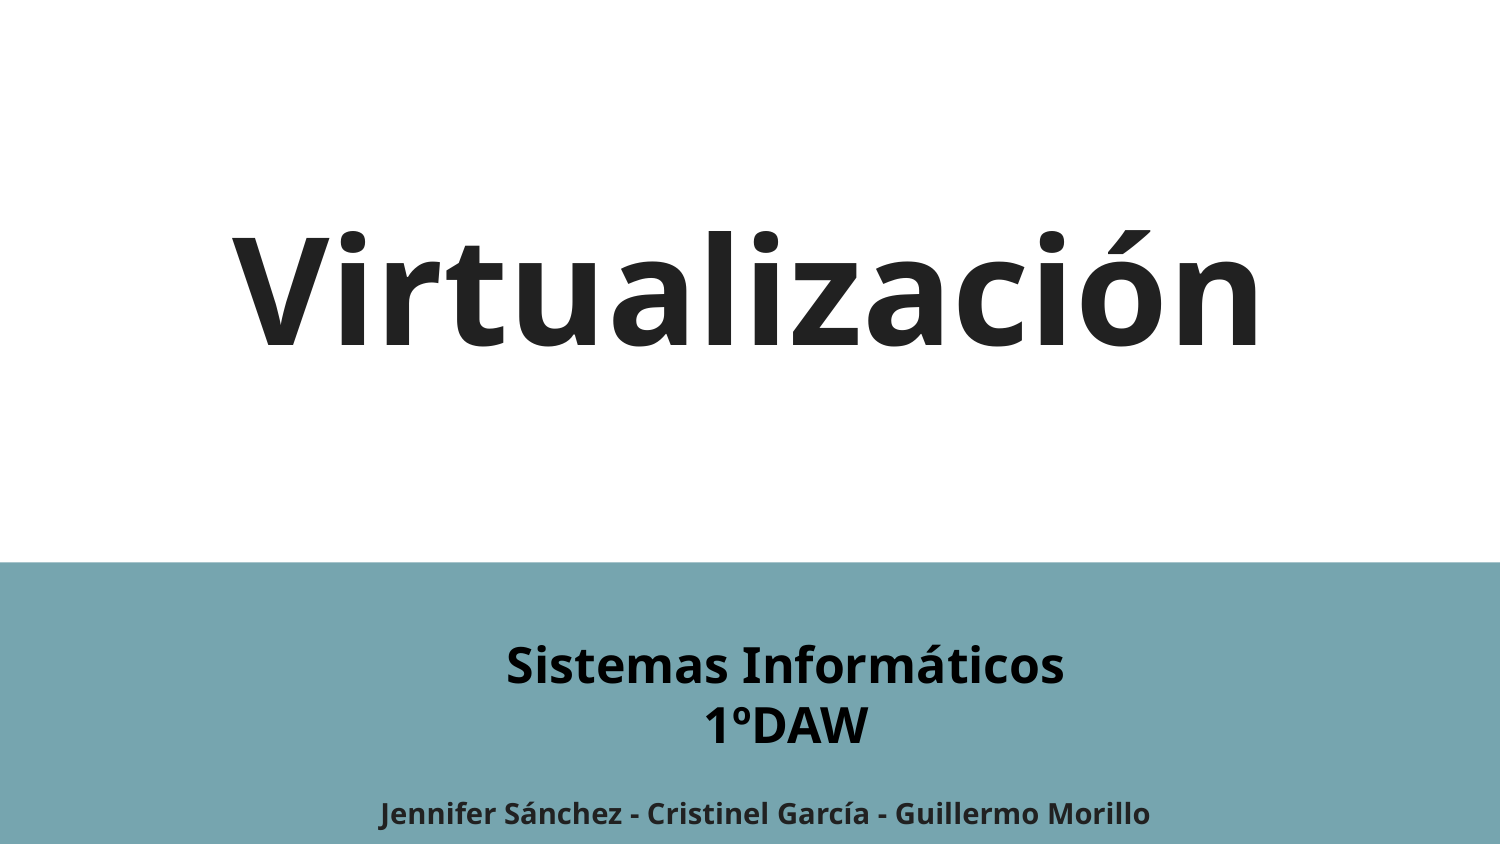

# Virtualización
Sistemas Informáticos
1ºDAW
Jennifer Sánchez - Cristinel García - Guillermo Morillo